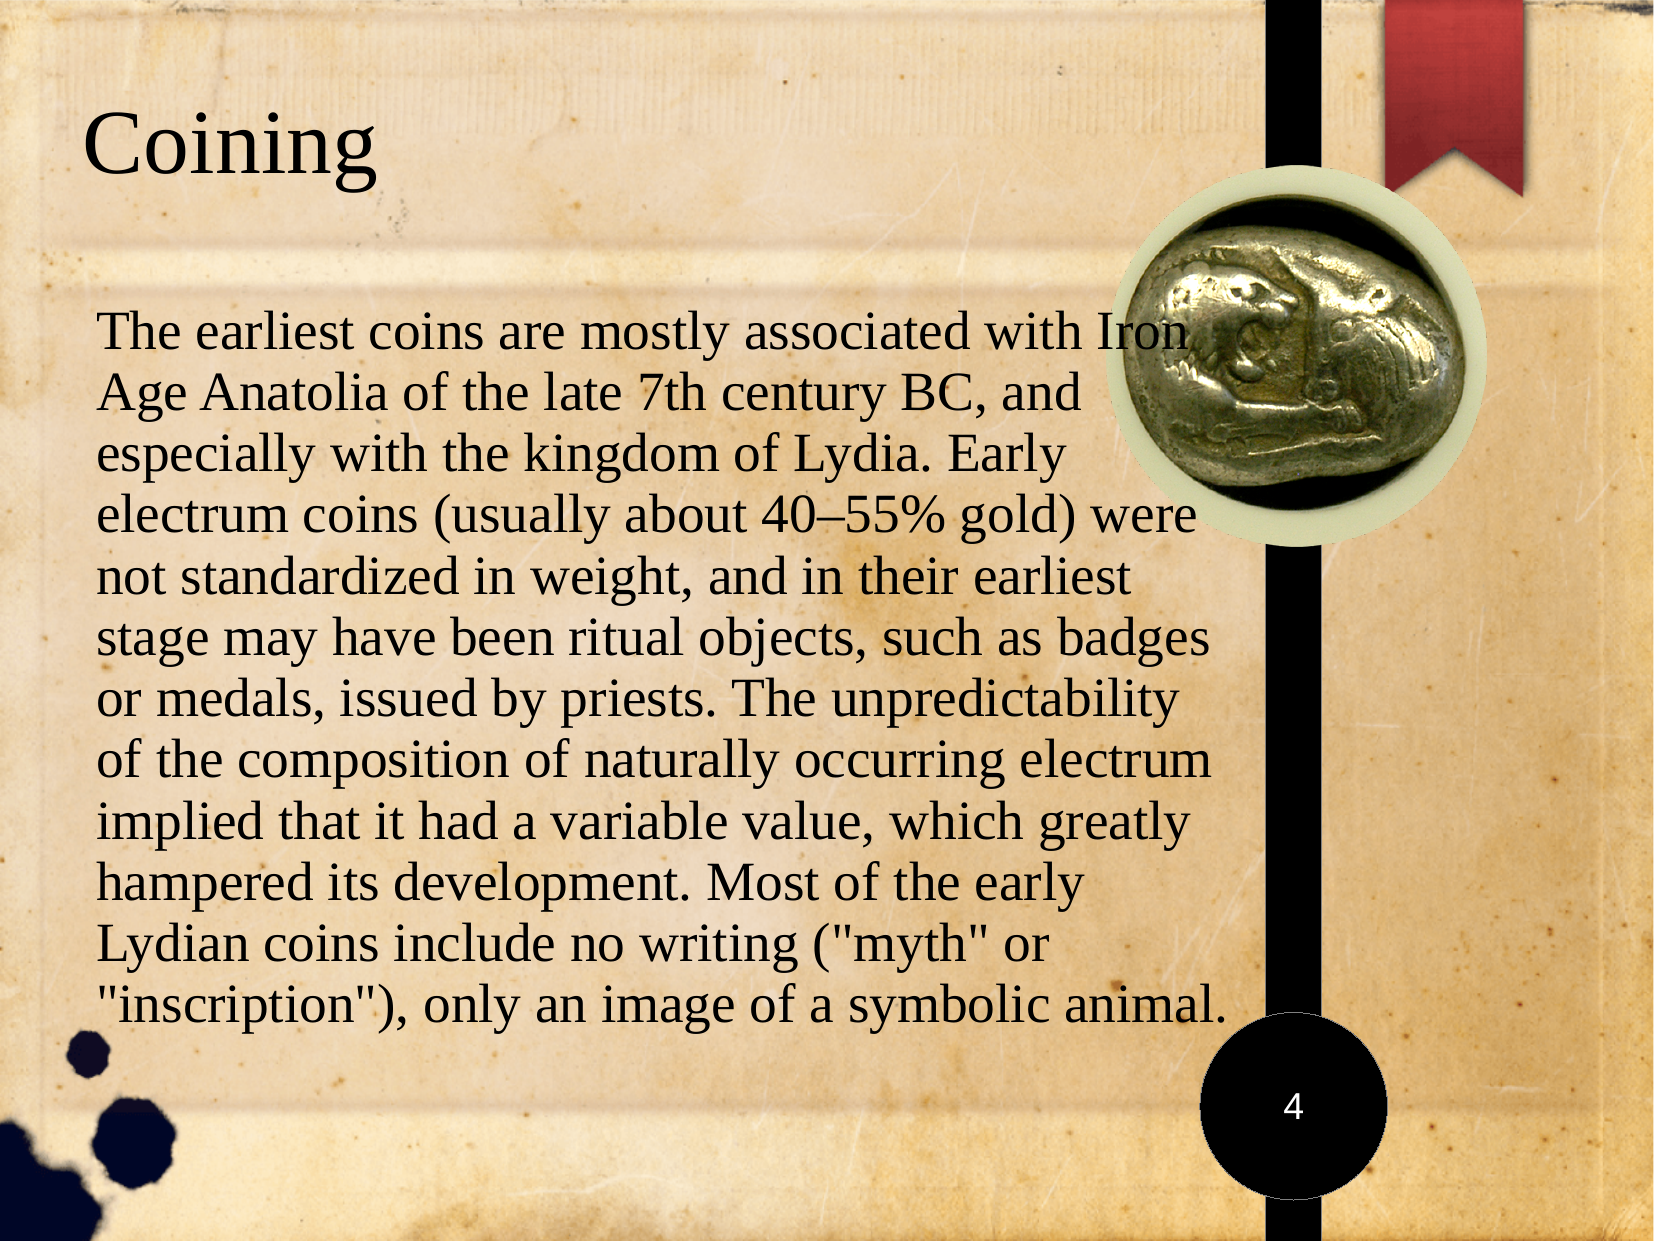

# Coining
The earliest coins are mostly associated with Iron Age Anatolia of the late 7th century BC, and especially with the kingdom of Lydia. Early electrum coins (usually about 40–55% gold) were not standardized in weight, and in their earliest stage may have been ritual objects, such as badges or medals, issued by priests. The unpredictability of the composition of naturally occurring electrum implied that it had a variable value, which greatly hampered its development. Most of the early Lydian coins include no writing ("myth" or "inscription"), only an image of a symbolic animal.
4